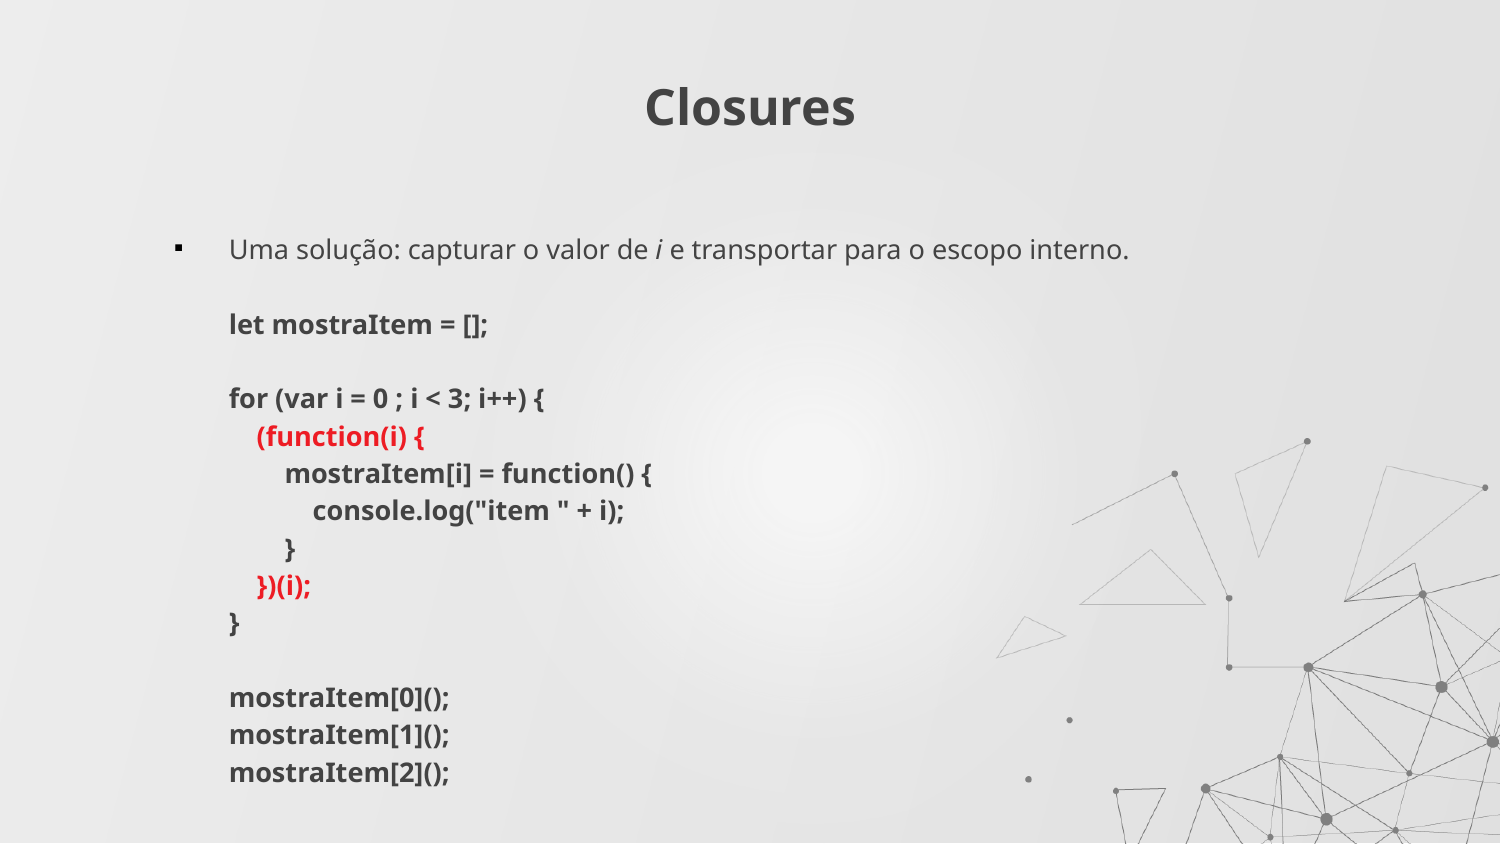

Closures
# Uma solução: capturar o valor de i e transportar para o escopo interno.
let mostraItem = [];
for (var i = 0 ; i < 3; i++) {
 (function(i) {
 mostraItem[i] = function() {
 console.log("item " + i);
 }
 })(i);
}
mostraItem[0]();
mostraItem[1]();
mostraItem[2]();